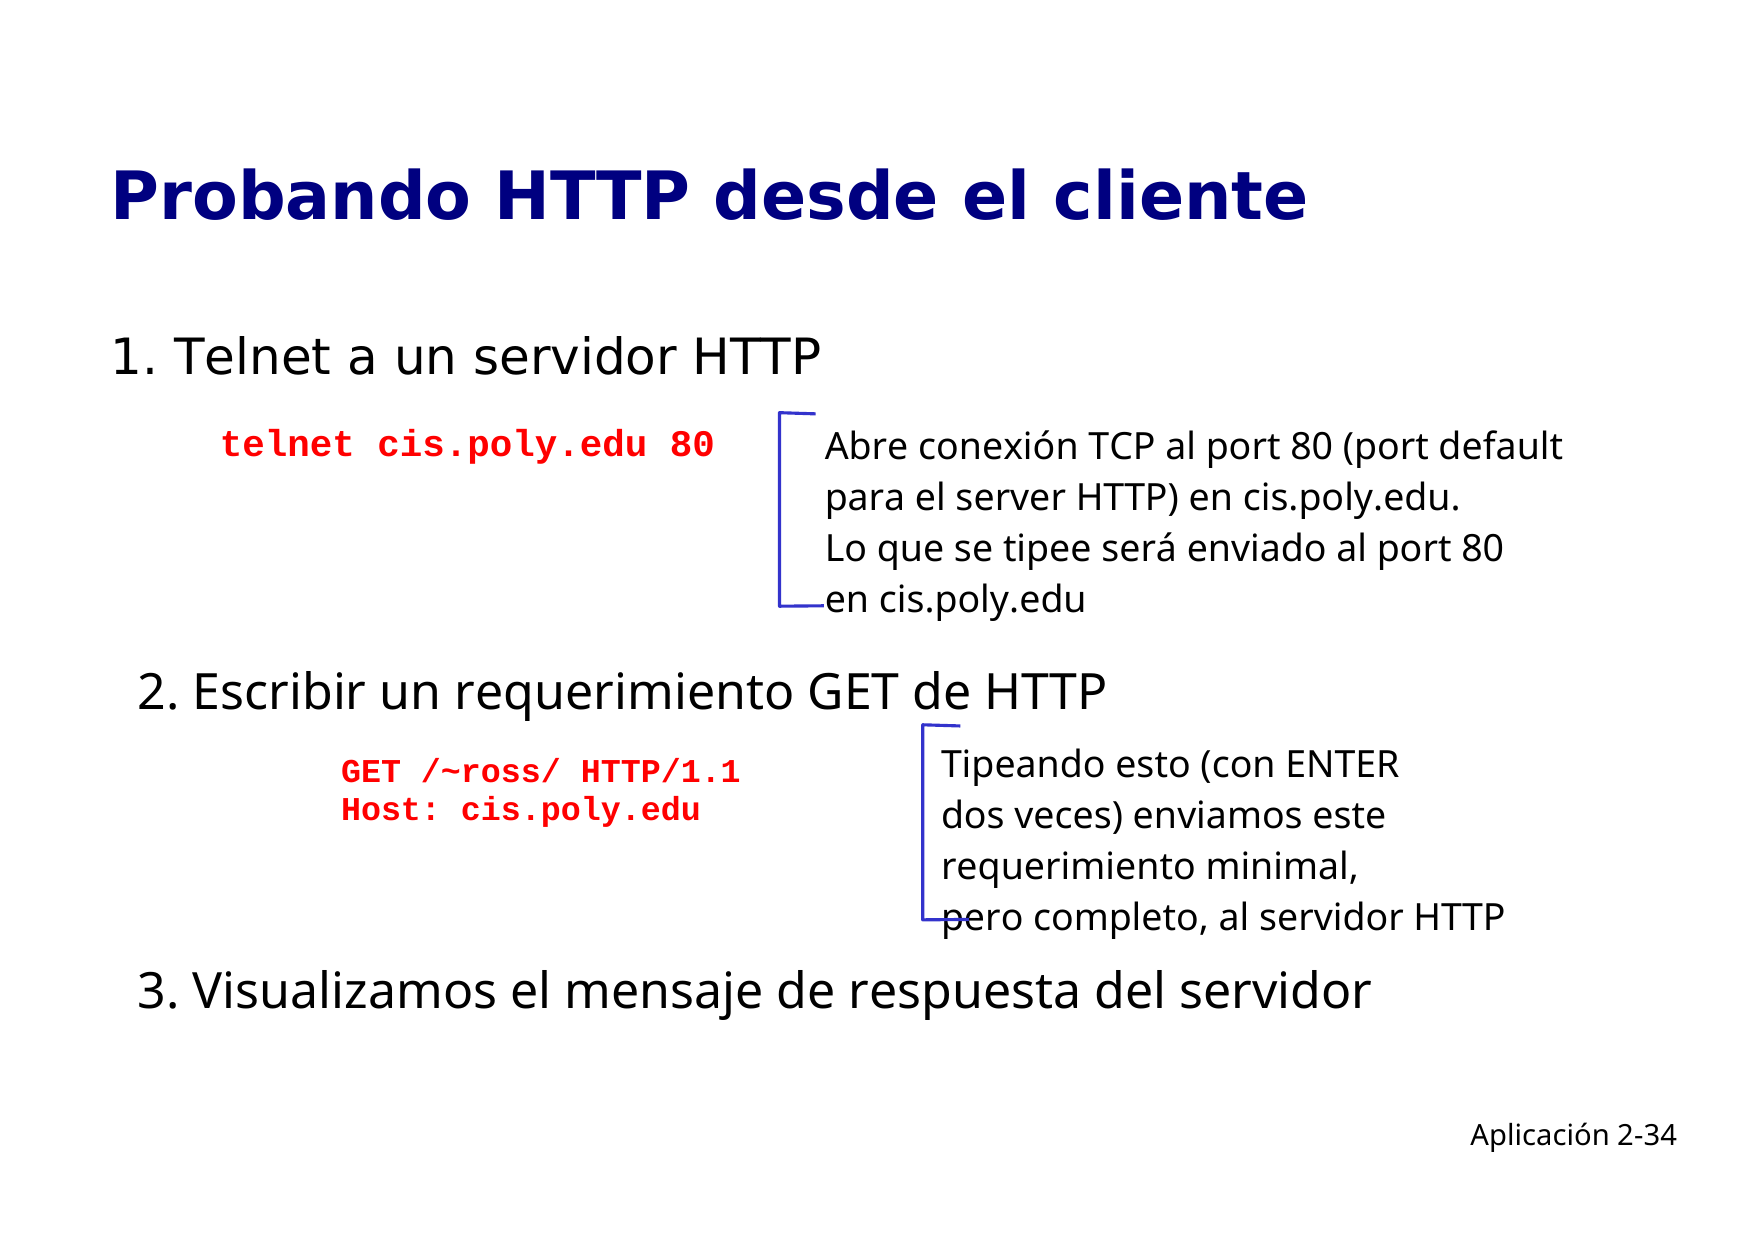

# Probando HTTP desde el cliente
1. Telnet a un servidor HTTP
 Abre conexión TCP al port 80 (port default
 para el server HTTP) en cis.poly.edu.
 Lo que se tipee será enviado al port 80
 en cis.poly.edu
telnet cis.poly.edu 80
2. Escribir un requerimiento GET de HTTP
Tipeando esto (con ENTER
dos veces) enviamos este
requerimiento minimal,
pero completo, al servidor HTTP
GET /~ross/ HTTP/1.1
Host: cis.poly.edu
3. Visualizamos el mensaje de respuesta del servidor